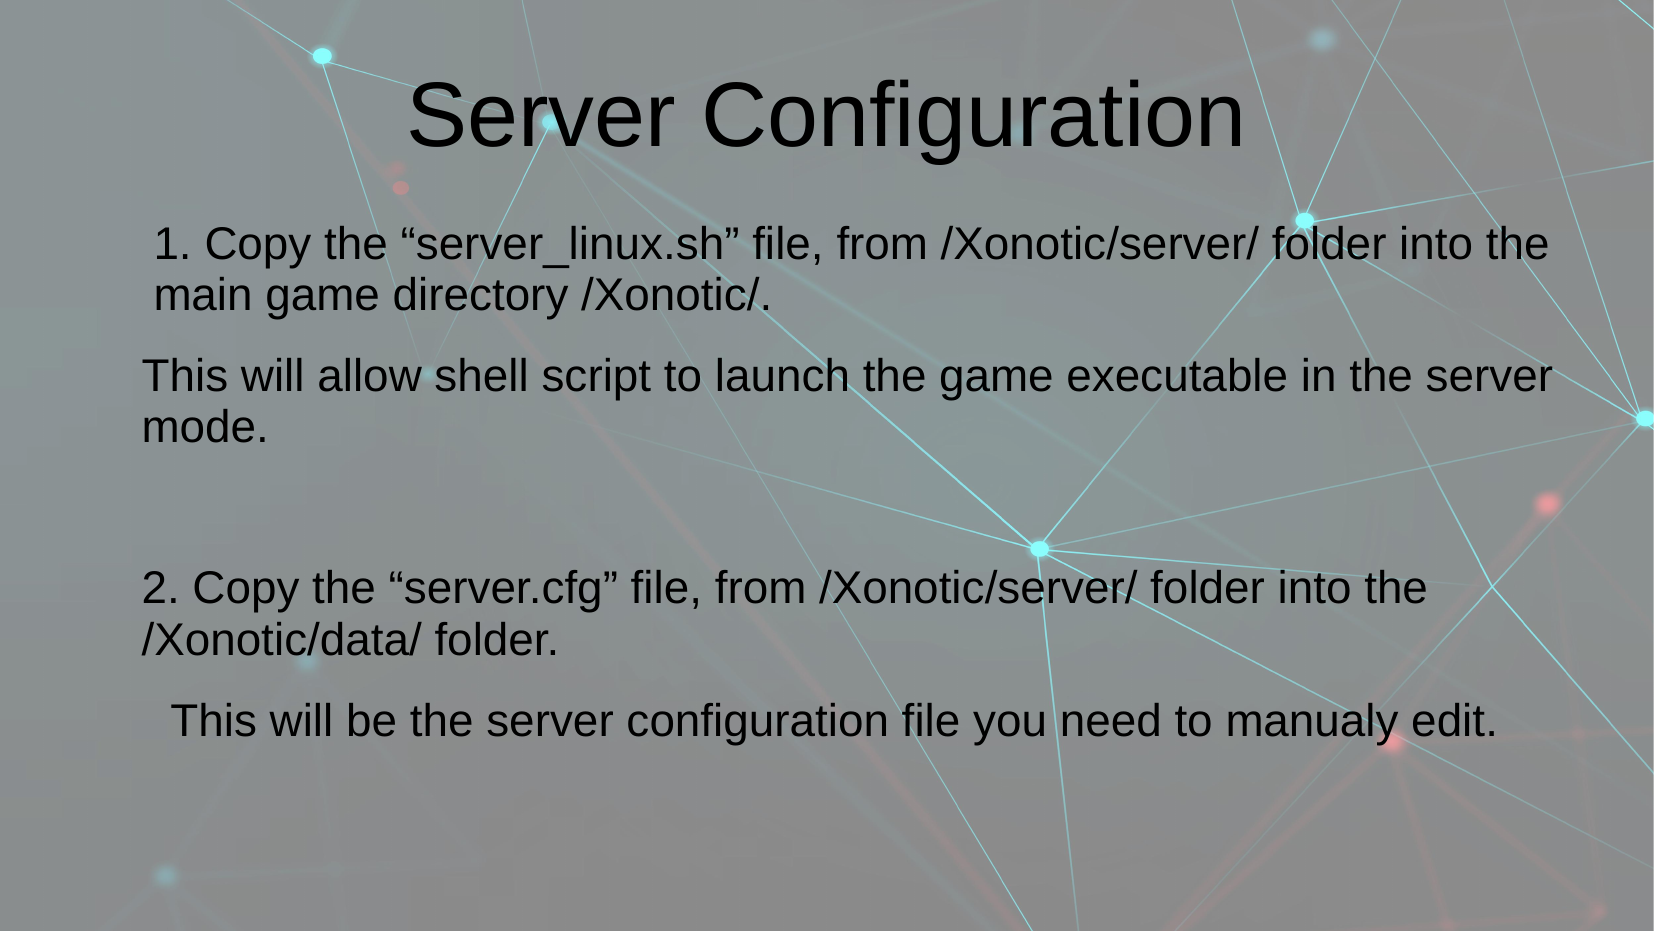

# Server Configuration
1. Copy the “server_linux.sh” file, from /Xonotic/server/ folder into the main game directory /Xonotic/.
This will allow shell script to launch the game executable in the server mode.
2. Copy the “server.cfg” file, from /Xonotic/server/ folder into the /Xonotic/data/ folder.
 	 This will be the server configuration file you need to manualy edit.